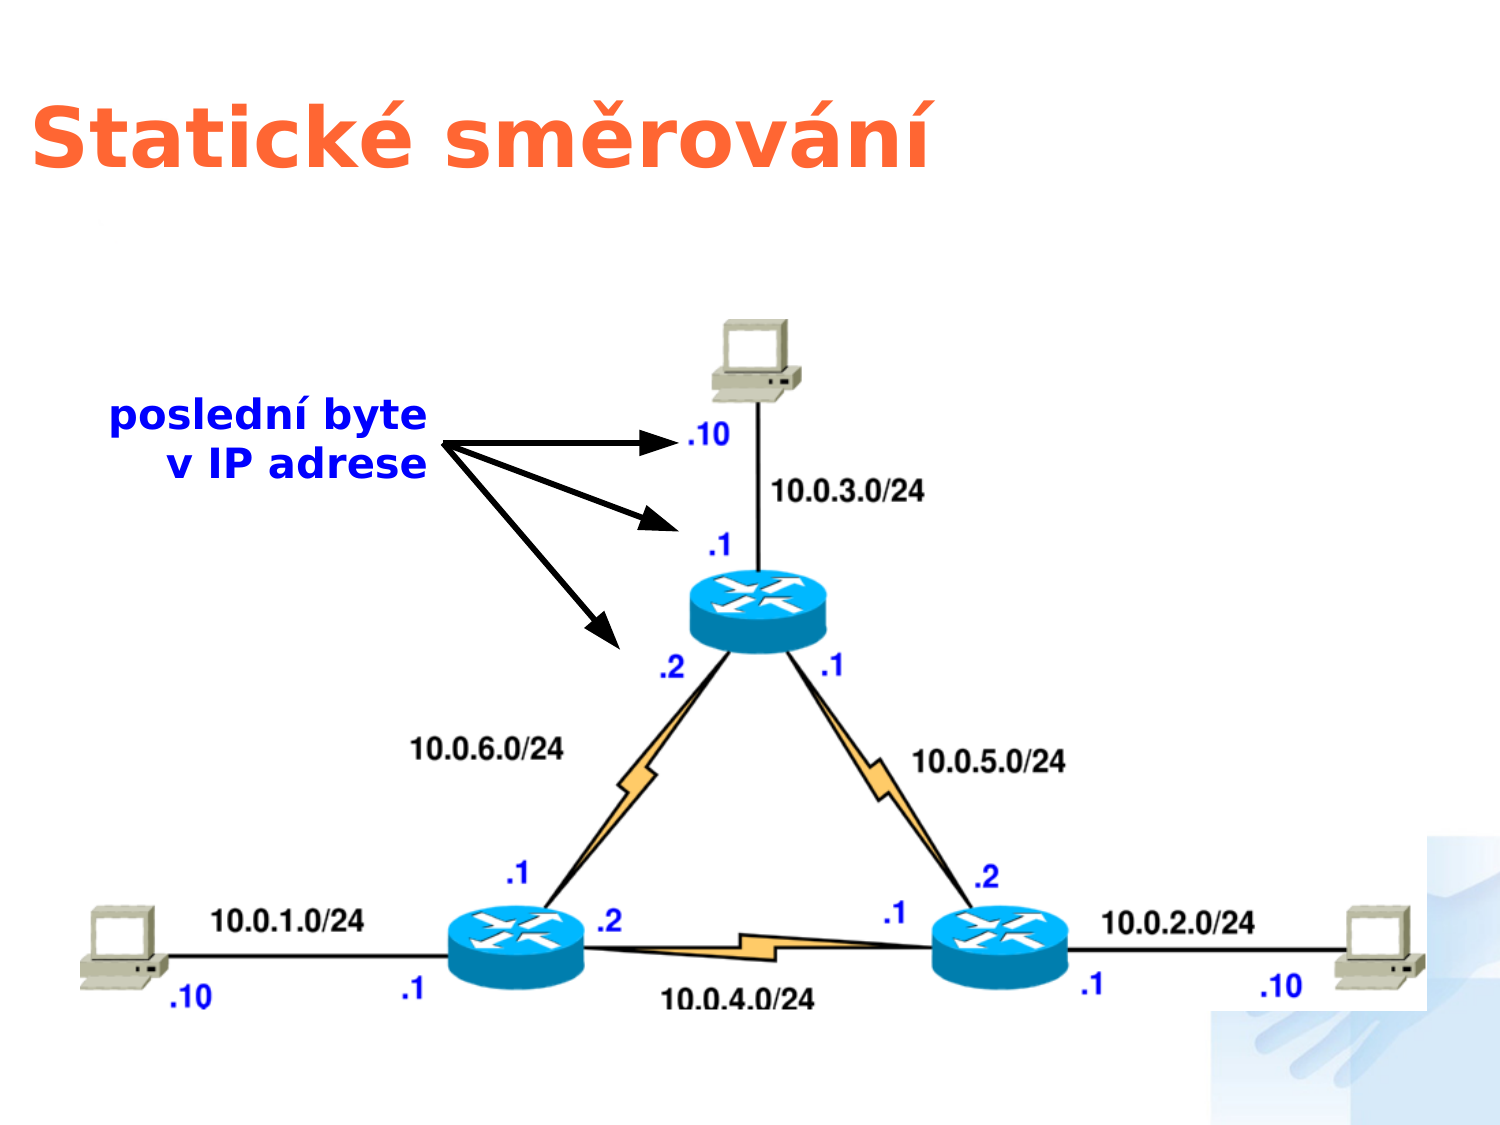

# Statické směrování
poslední byte
v IP adrese